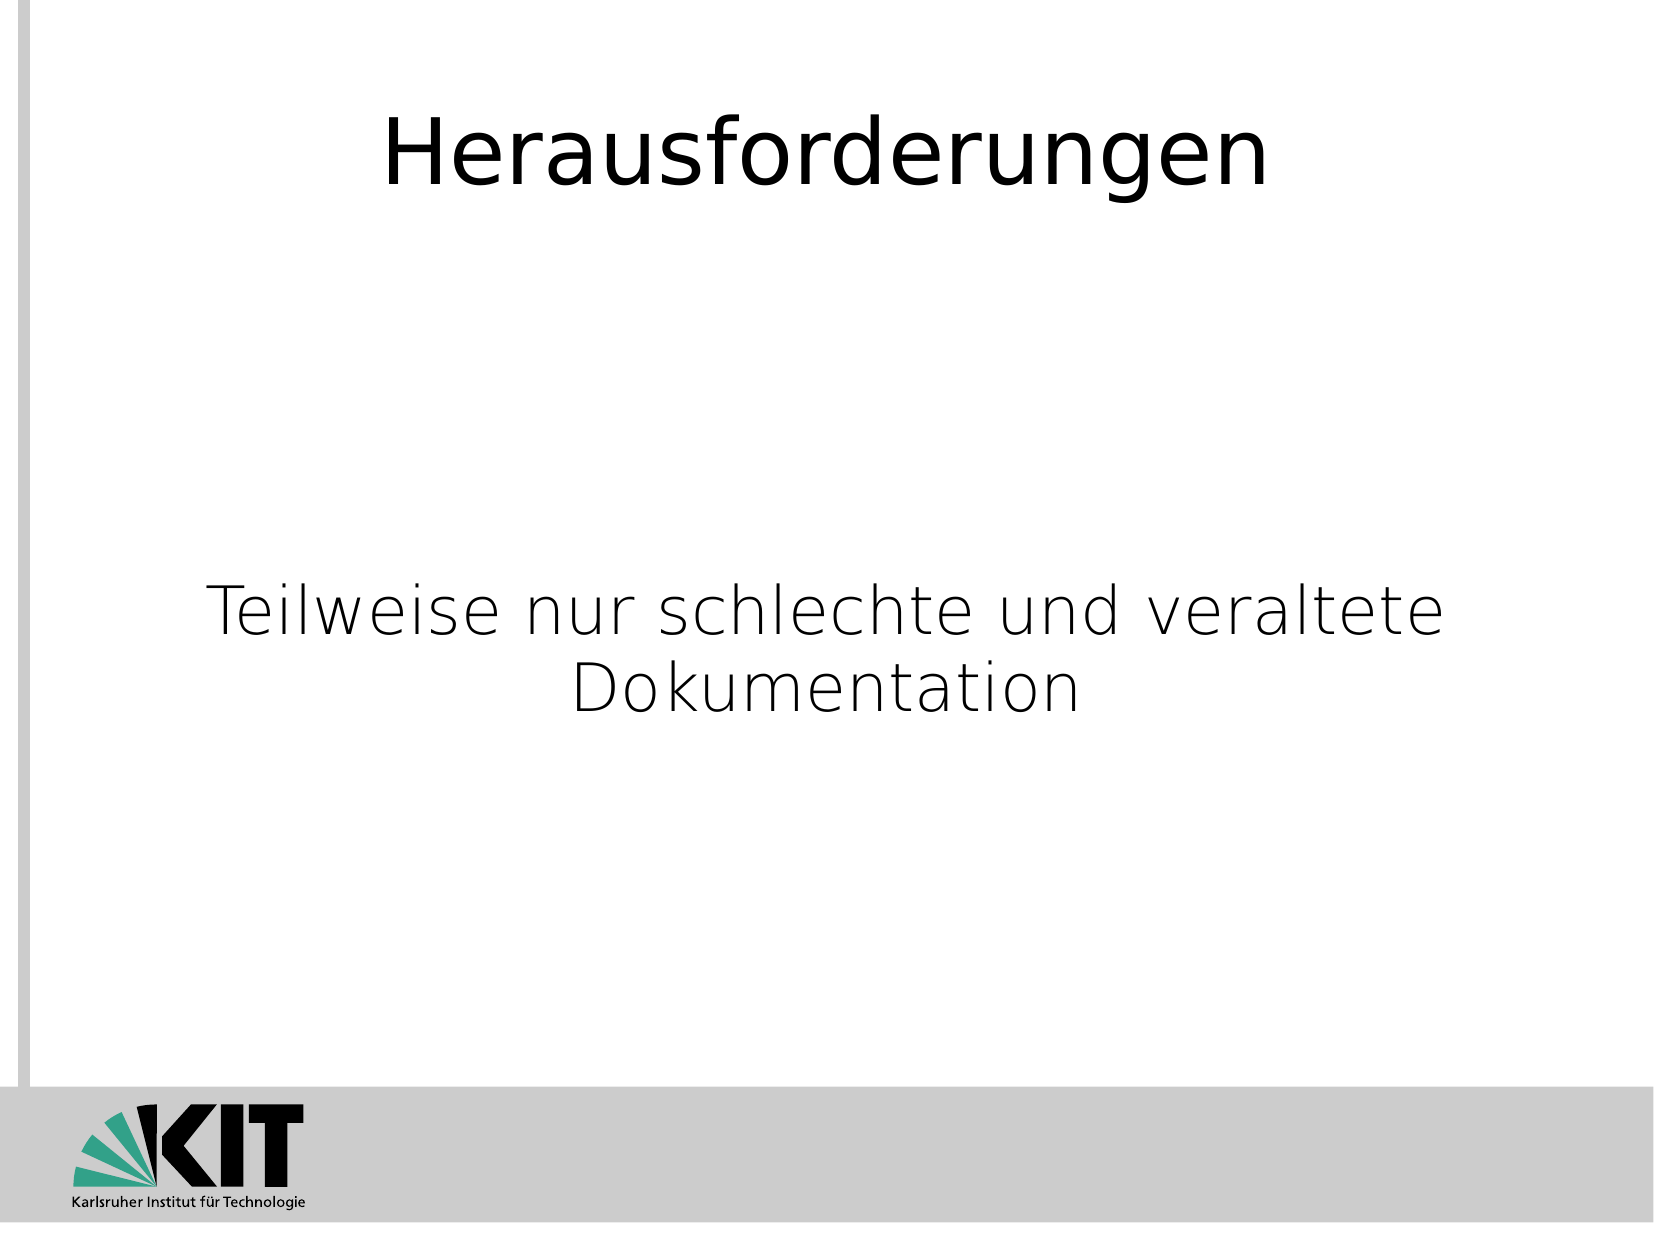

# Herausforderungen
Teilweise nur schlechte und veraltete Dokumentation